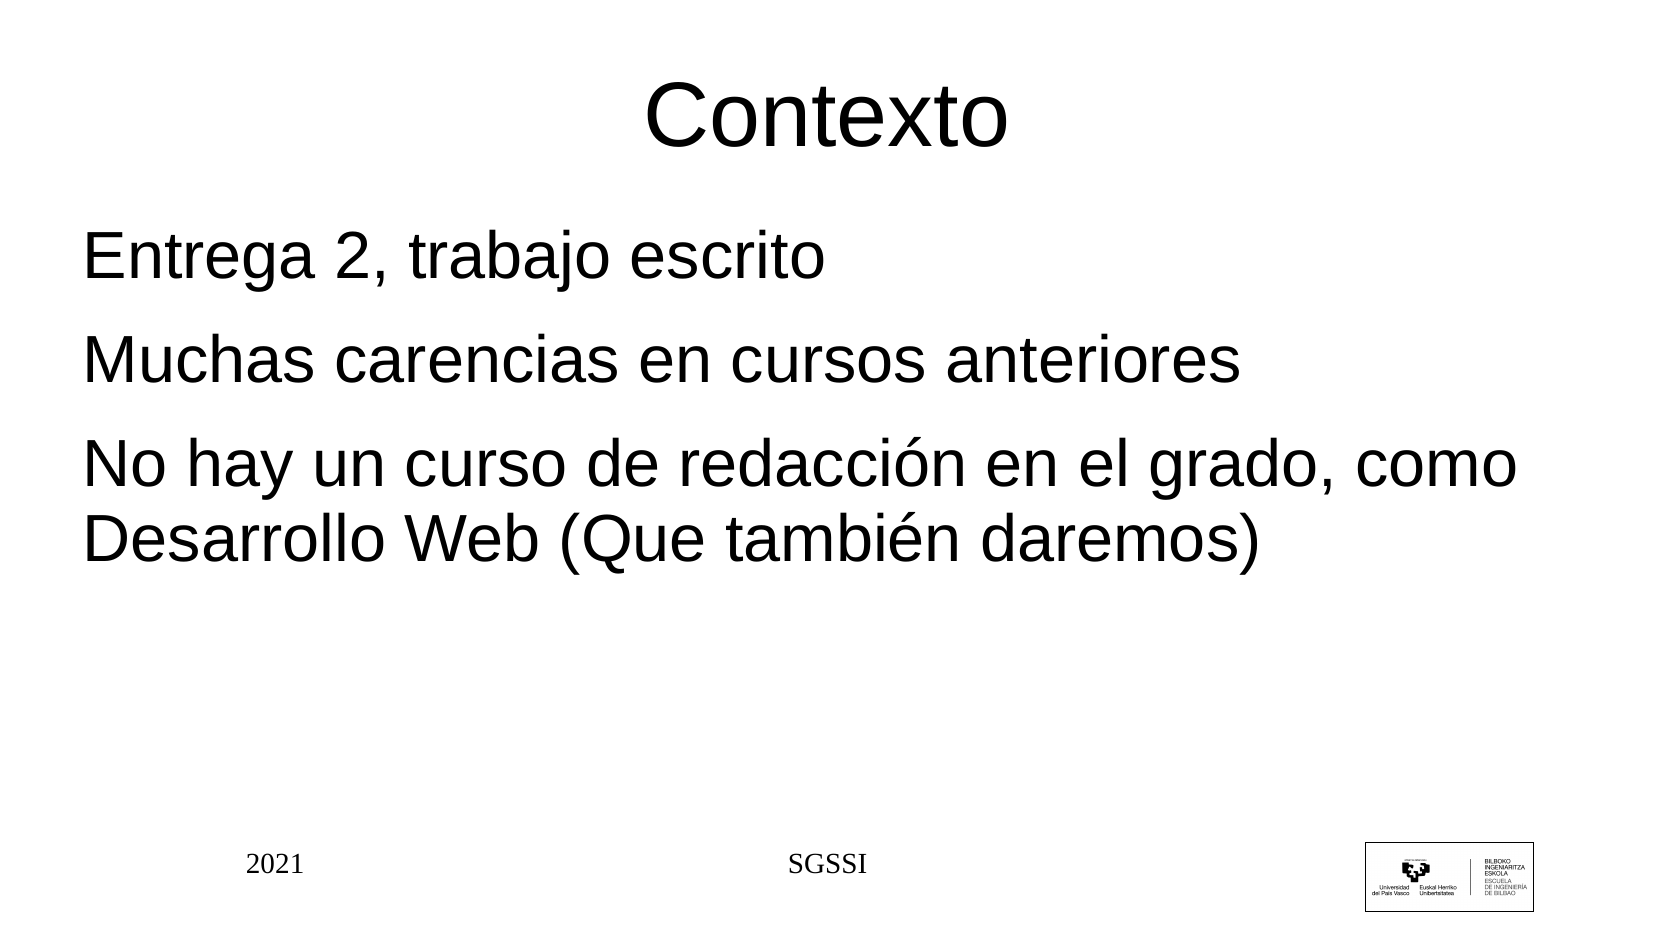

# Contexto
Entrega 2, trabajo escrito
Muchas carencias en cursos anteriores
No hay un curso de redacción en el grado, como Desarrollo Web (Que también daremos)